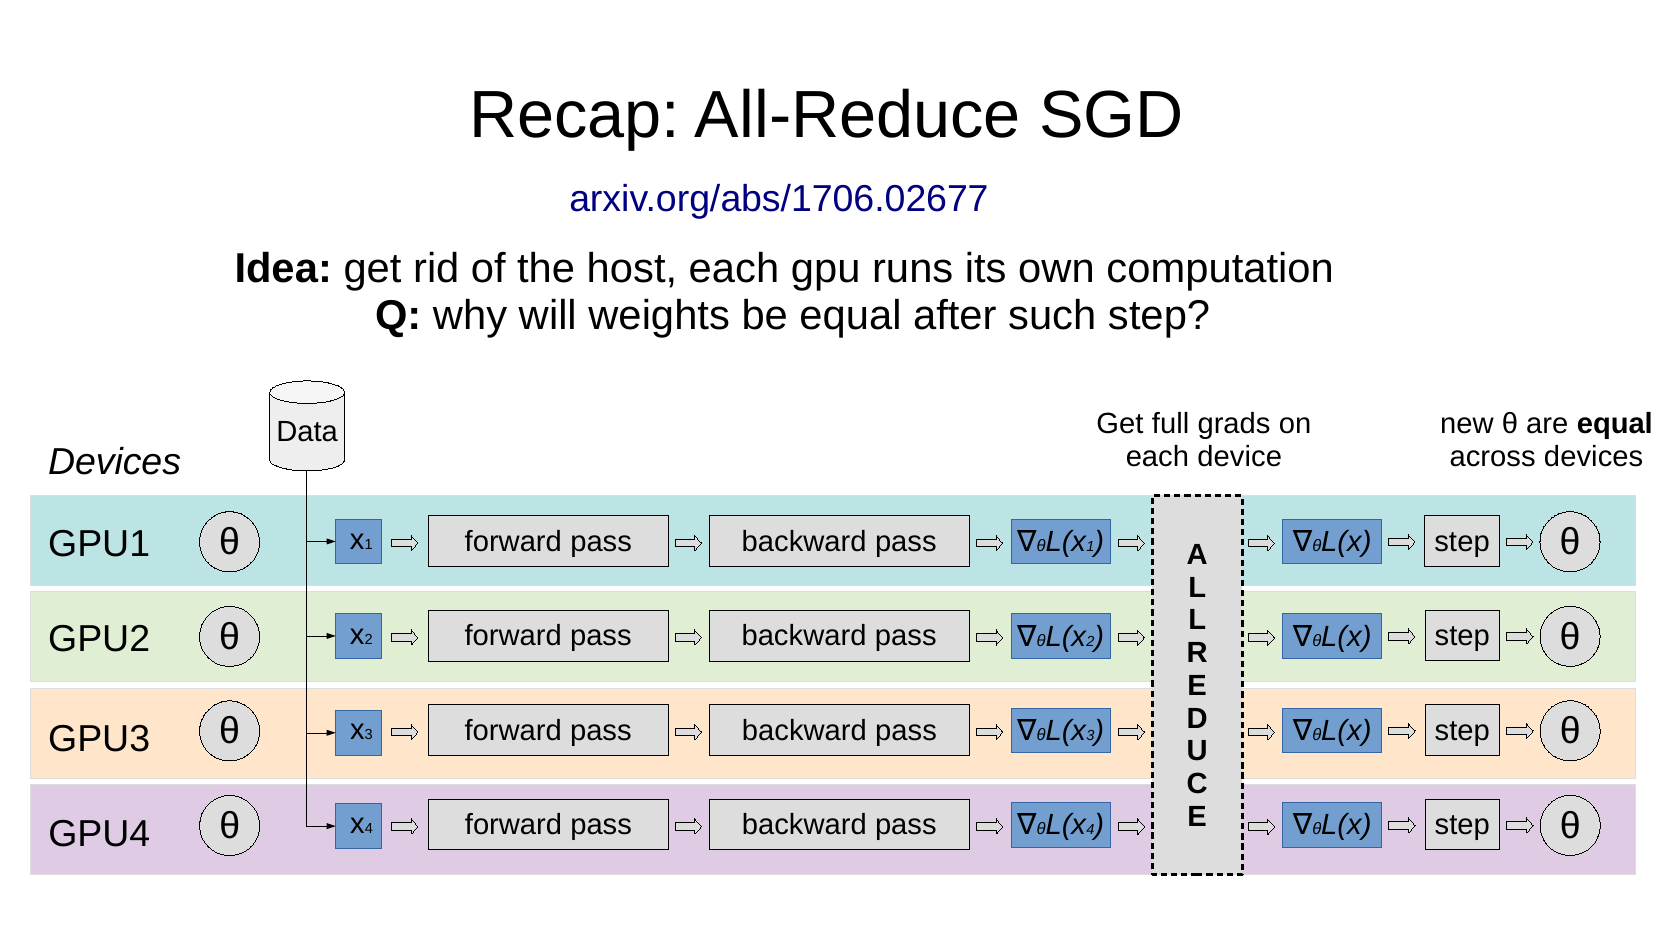

# Recap: All-Reduce SGD
arxiv.org/abs/1706.02677
Idea: get rid of the host, each gpu runs its own computation
Q: why will weights be equal after such step?
Data
new θ are equal across devices
Get full grads on each device
Devices
A
L
L
R
E
D
U
C
E
θ
θ
GPU1
step
forward pass
backward pass
x1
∇θL(x1)
∇θL(x)
θ
θ
GPU2
step
forward pass
backward pass
x2
∇θL(x2)
∇θL(x)
θ
θ
step
forward pass
backward pass
x3
∇θL(x3)
∇θL(x)
GPU3
θ
θ
step
forward pass
backward pass
x4
∇θL(x4)
∇θL(x)
GPU4